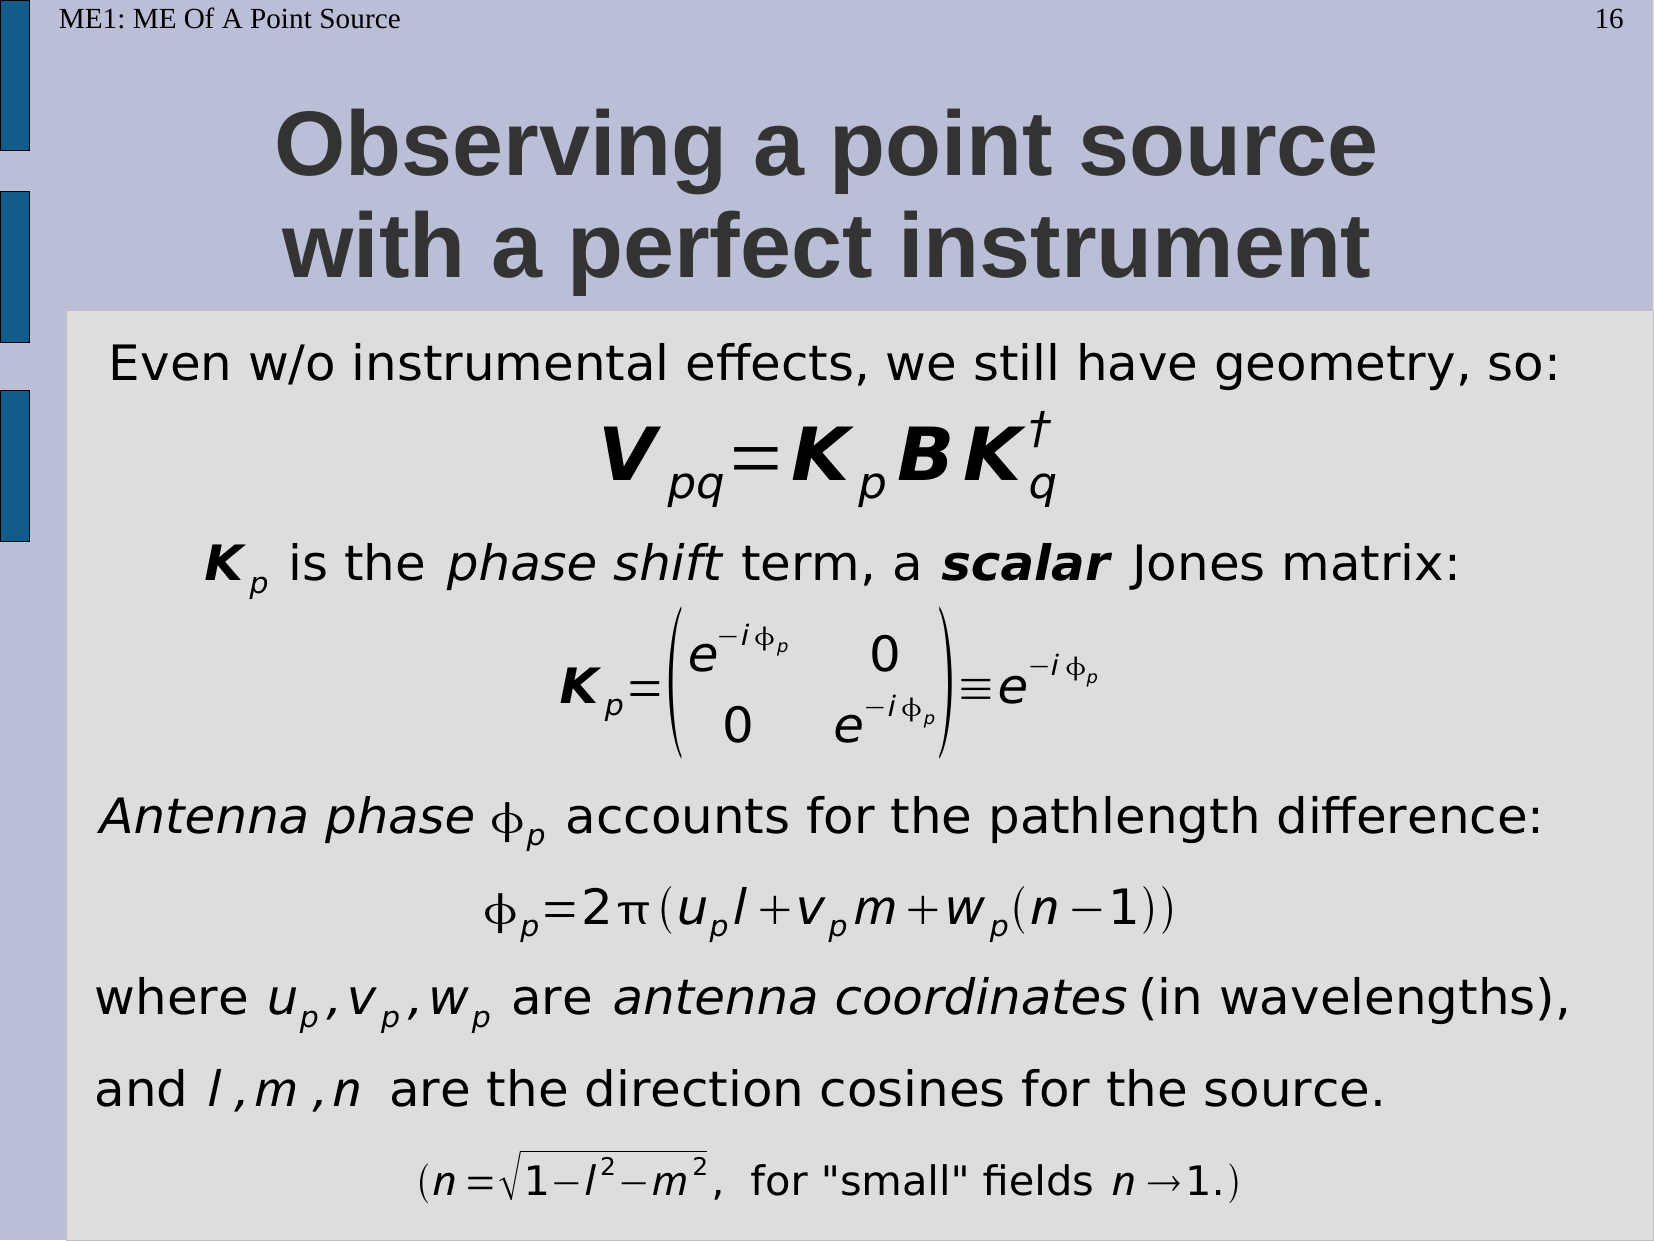

ME1: ME Of A Point Source
16
# Observing a point source with a perfect instrument